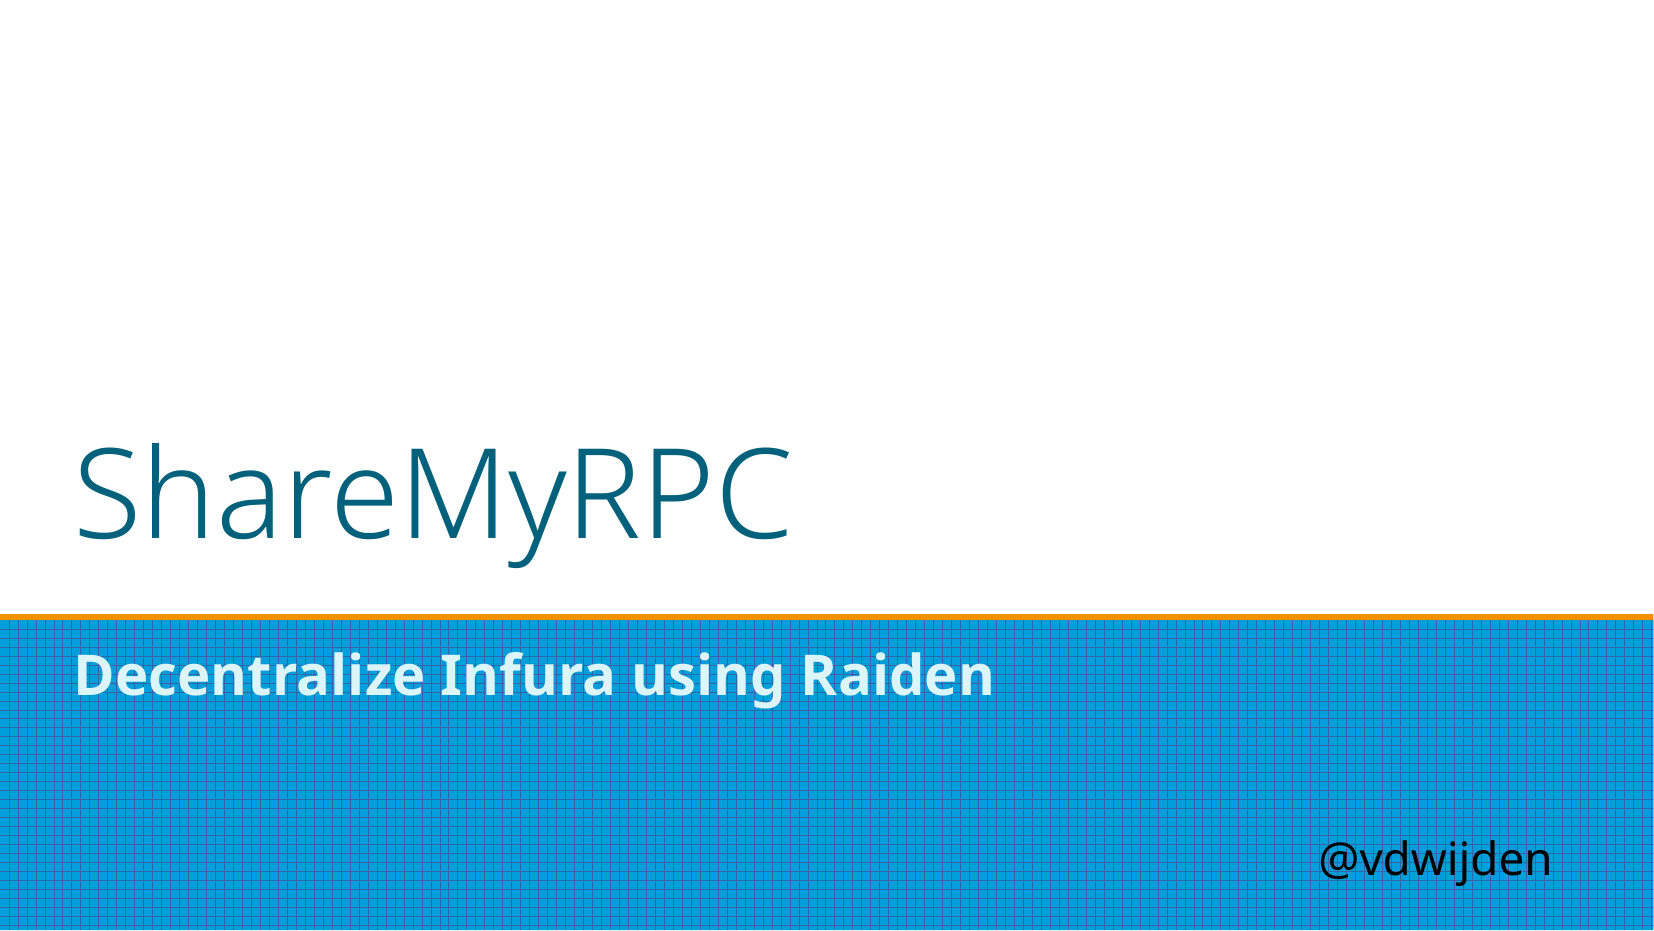

# ShareMyRPC
Decentralize Infura using Raiden
@vdwijden